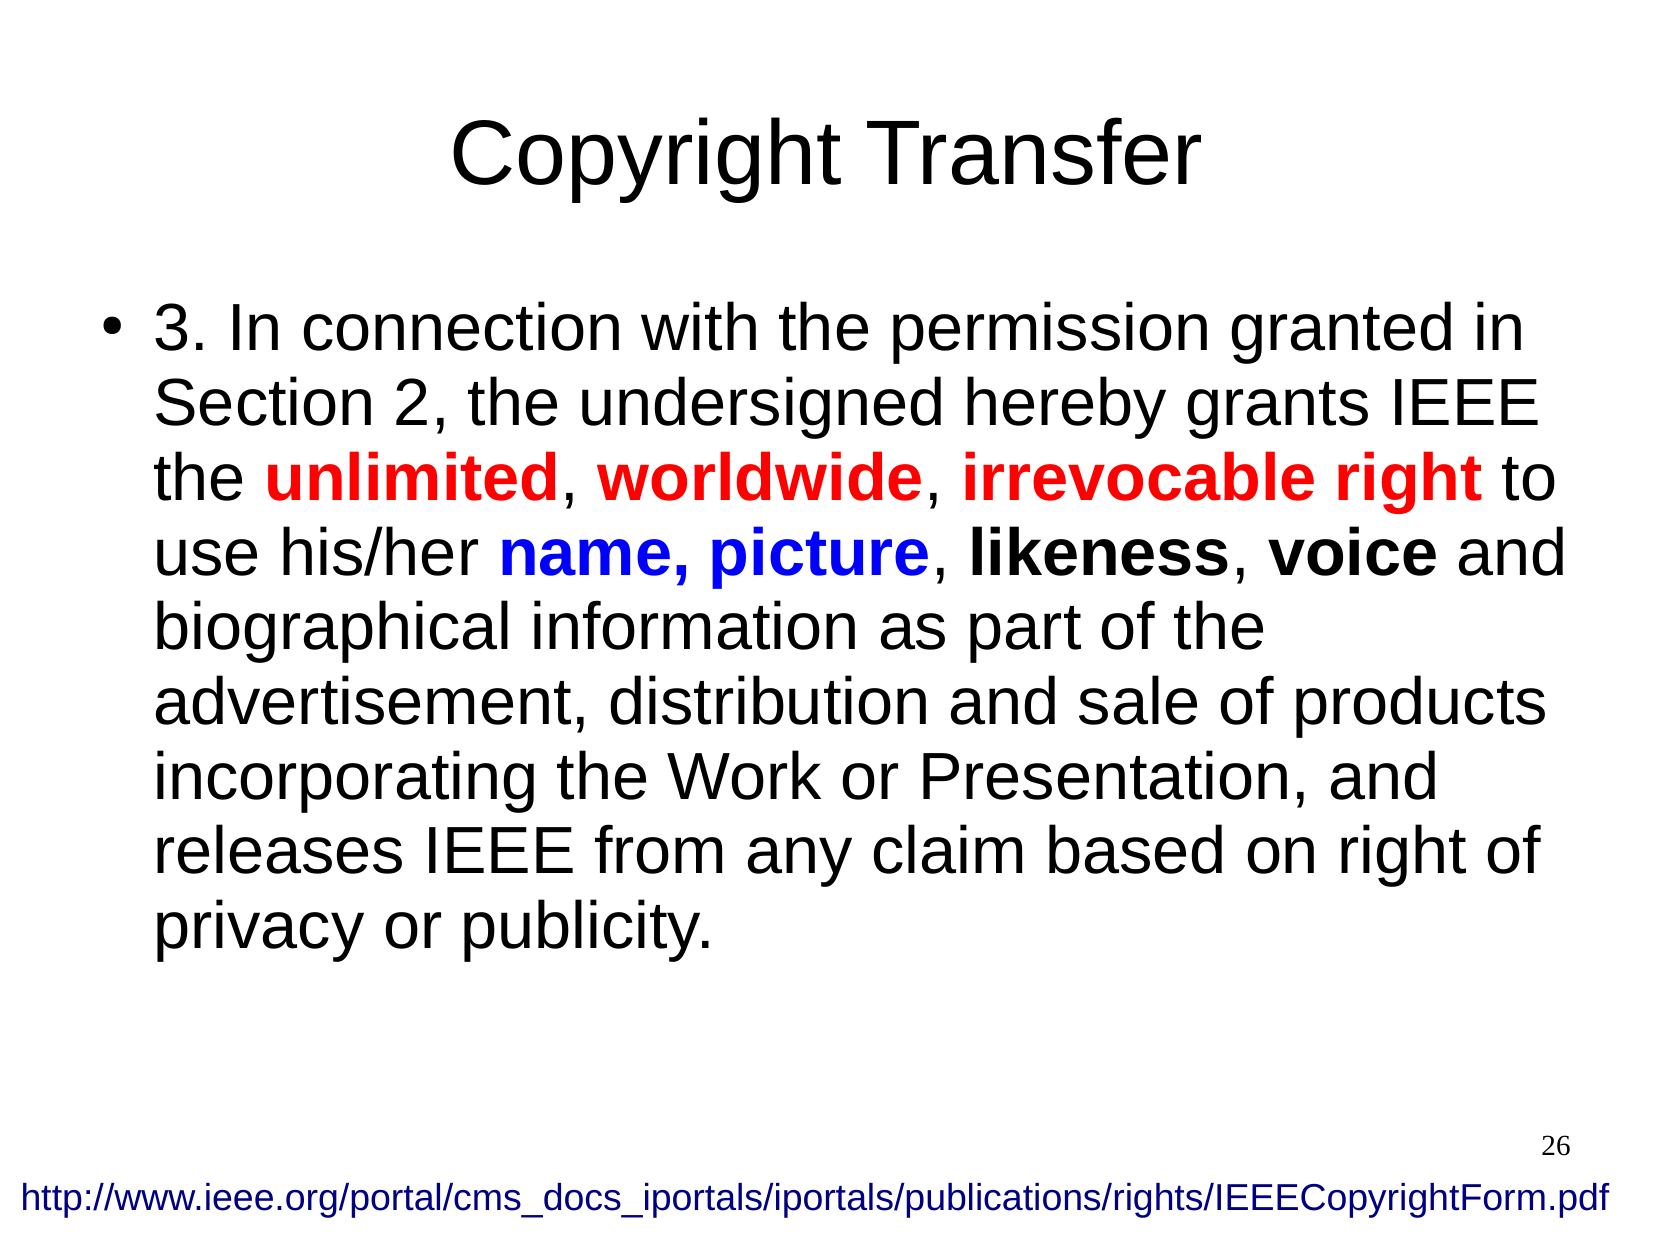

# Copyright Transfer
3. In connection with the permission granted in Section 2, the undersigned hereby grants IEEE the unlimited, worldwide, irrevocable right to use his/her name, picture, likeness, voice and biographical information as part of the advertisement, distribution and sale of products incorporating the Work or Presentation, and releases IEEE from any claim based on right of privacy or publicity.
26
http://www.ieee.org/portal/cms_docs_iportals/iportals/publications/rights/IEEECopyrightForm.pdf